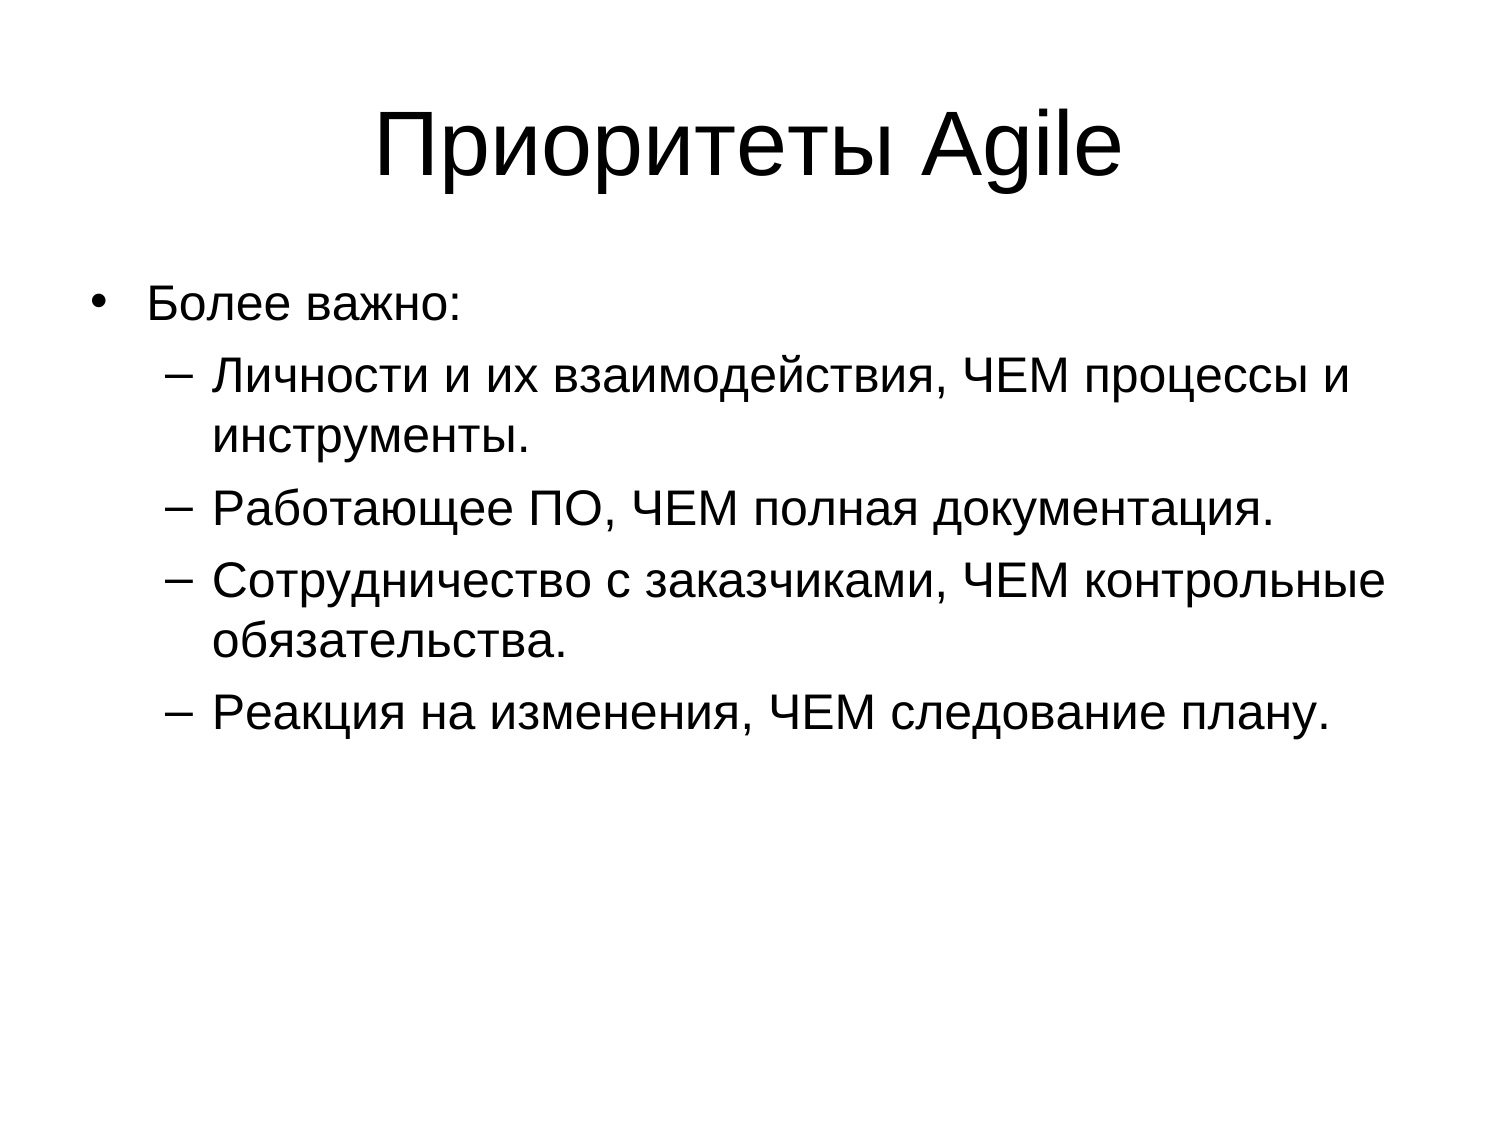

# Приоритеты Agile
Более важно:
Личности и их взаимодействия,	ЧЕМ процессы и инструменты.
Работающее ПО, ЧЕМ полная документация.
Сотрудничество с заказчиками,	ЧЕМ контрольные обязательства.
Реакция на изменения, ЧЕМ следование плану.